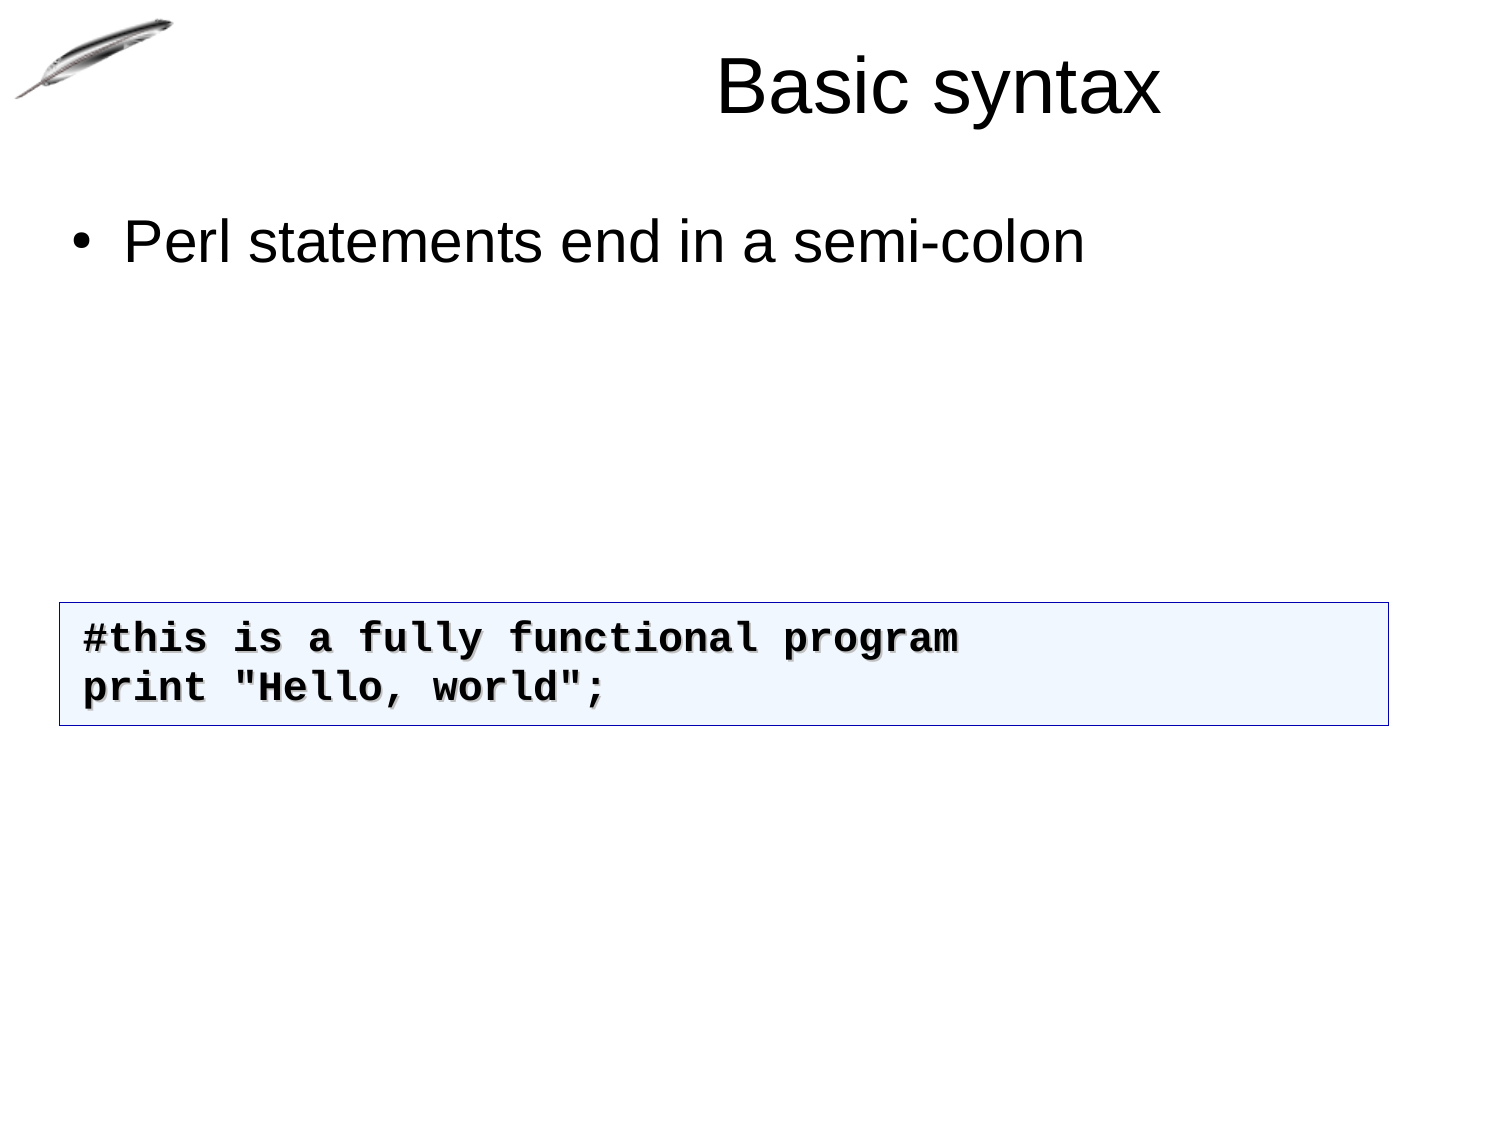

# Basic syntax
Perl statements end in a semi-colon
#this is a fully functional program
print "Hello, world";